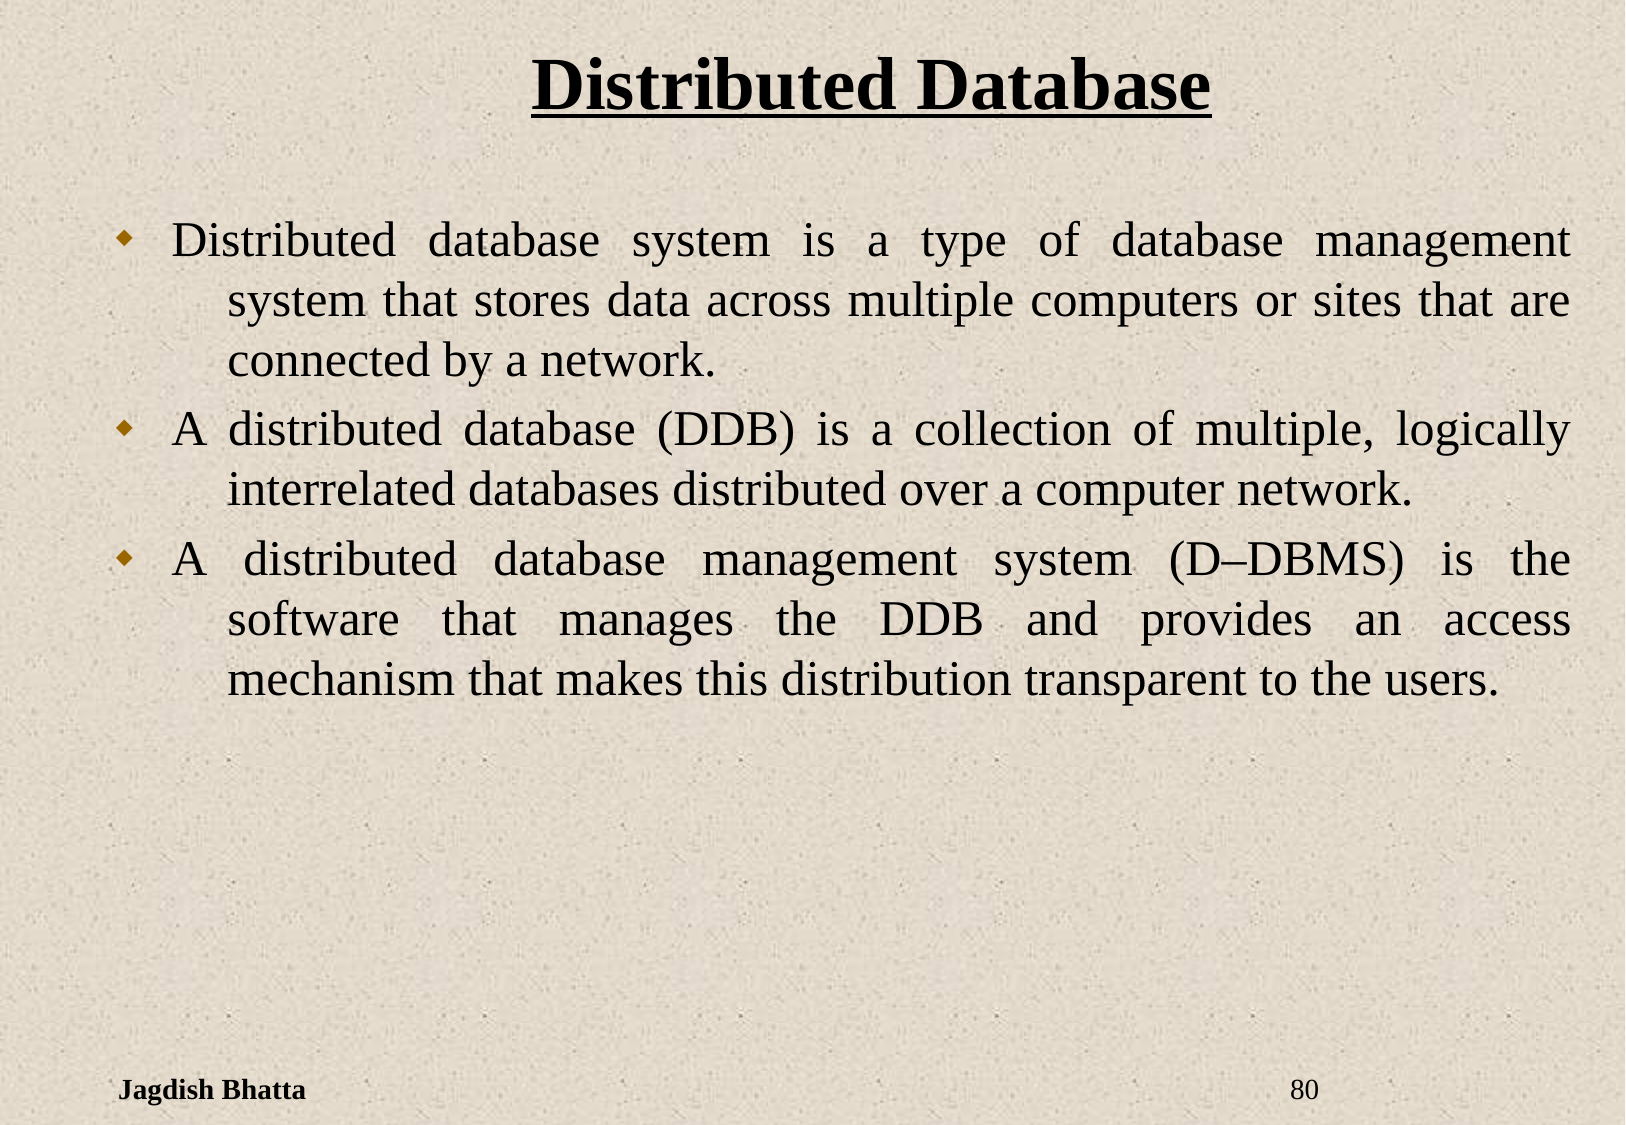

# Distributed Database
Distributed database system is a type of database management system that stores data across multiple computers or sites that are connected by a network.
A distributed database (DDB) is a collection of multiple, logically interrelated databases distributed over a computer network.
A distributed database management system (D–DBMS) is the software that manages the DDB and provides an access mechanism that makes this distribution transparent to the users.
Jagdish Bhatta
79